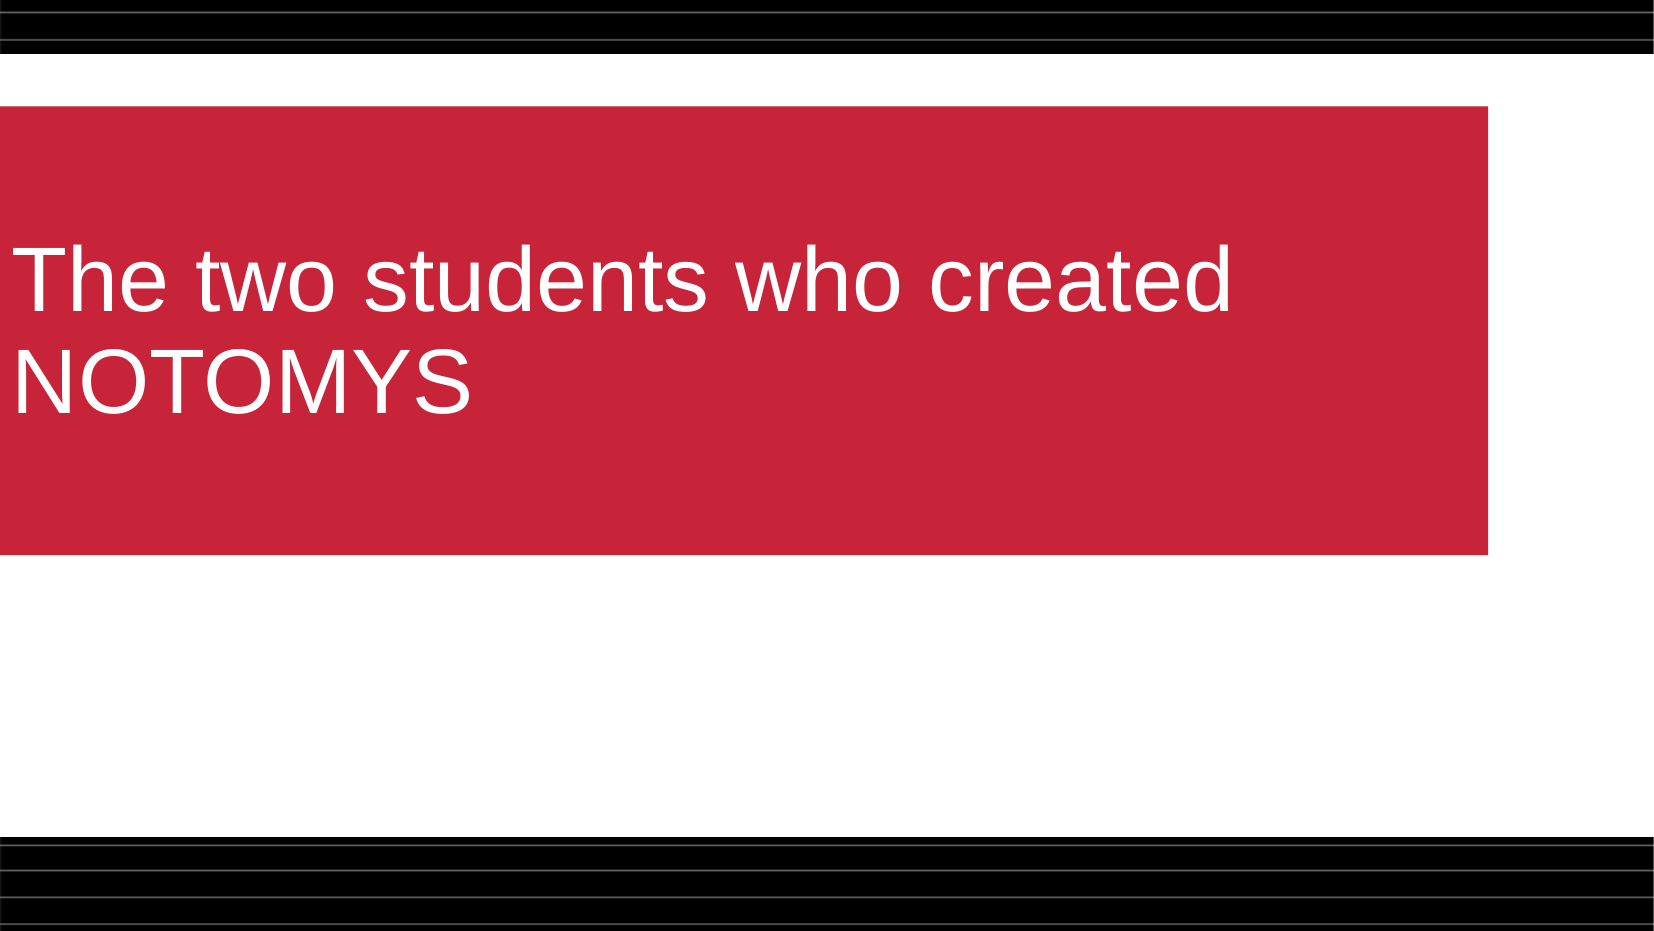

# The two students who created NOTOMYS